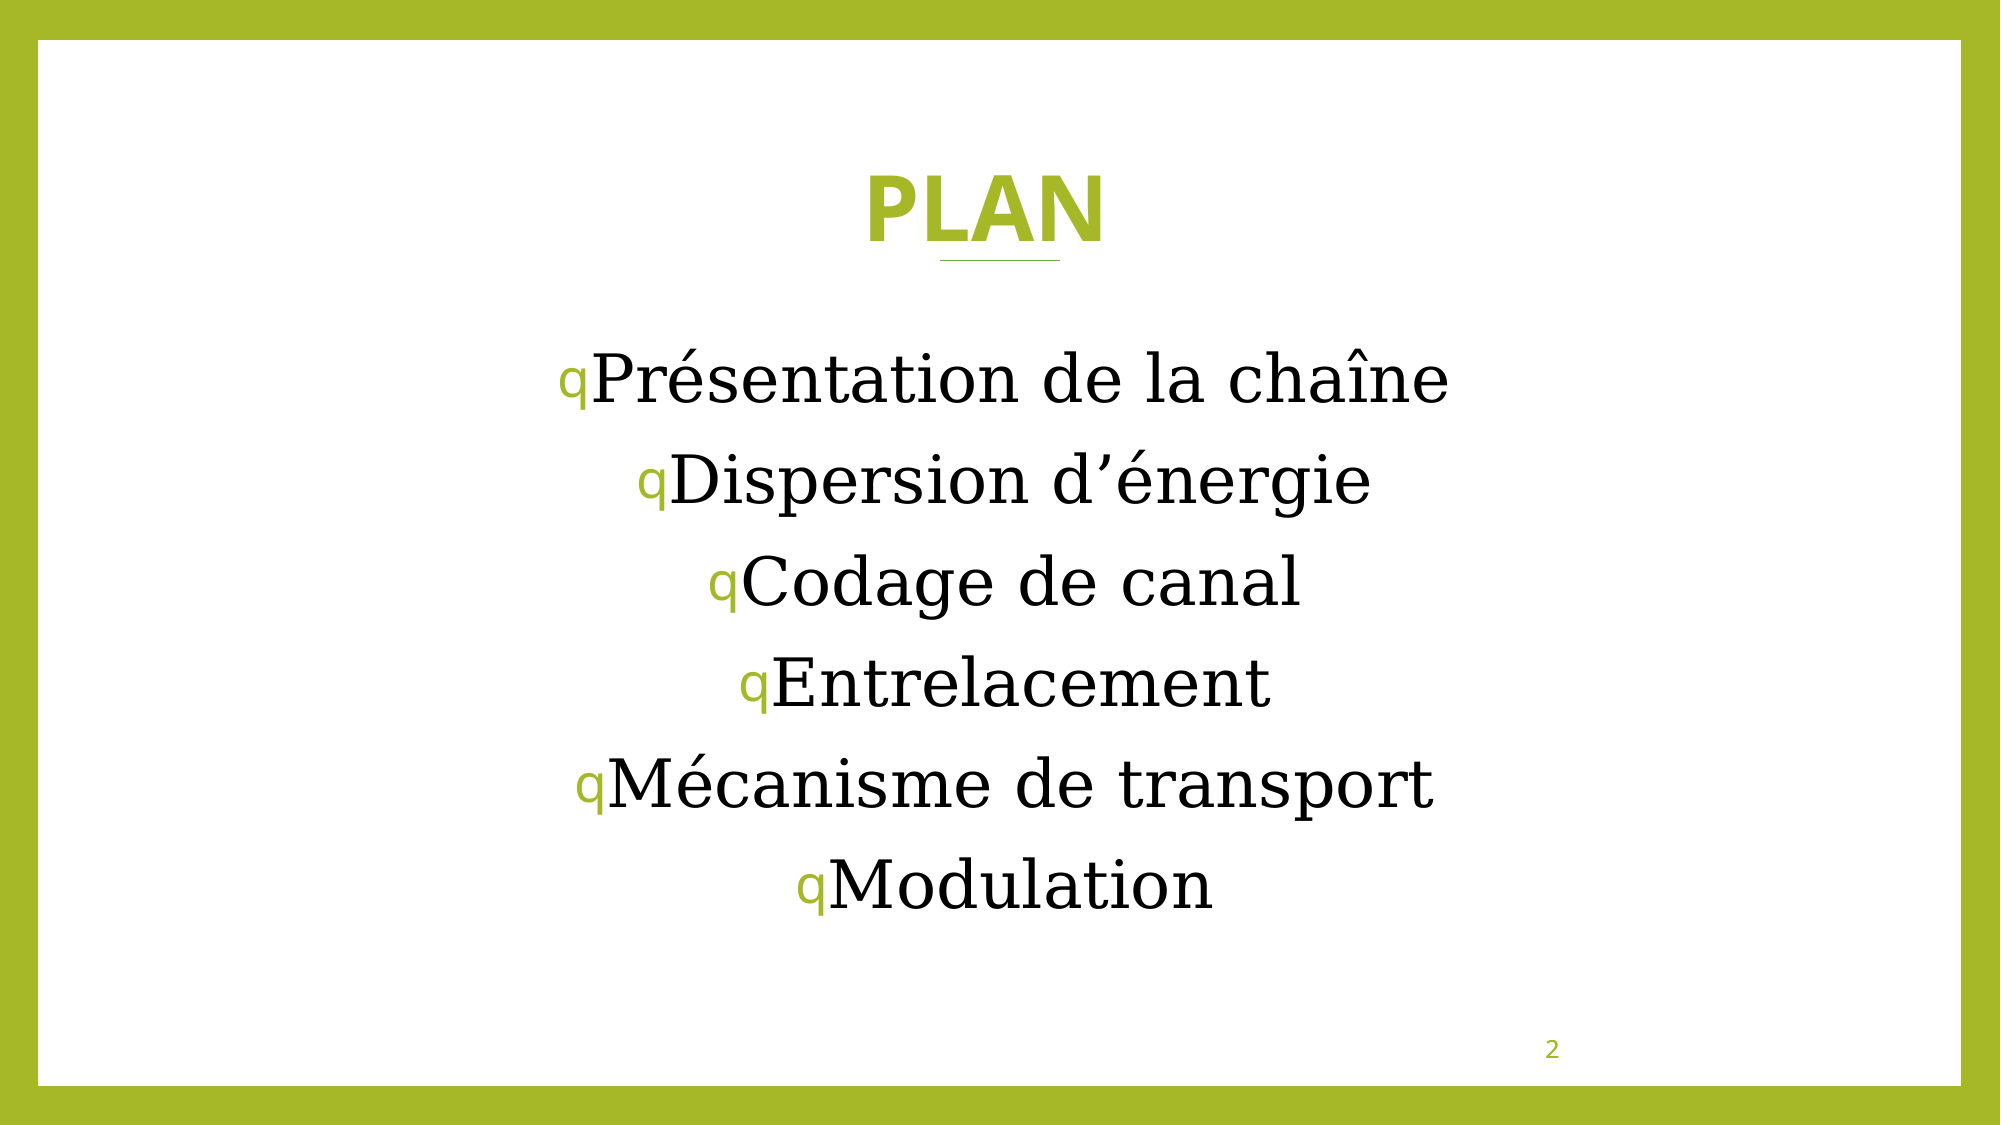

# PLAN
Présentation de la chaîne
Dispersion d’énergie
Codage de canal
Entrelacement
Mécanisme de transport
Modulation
2
2